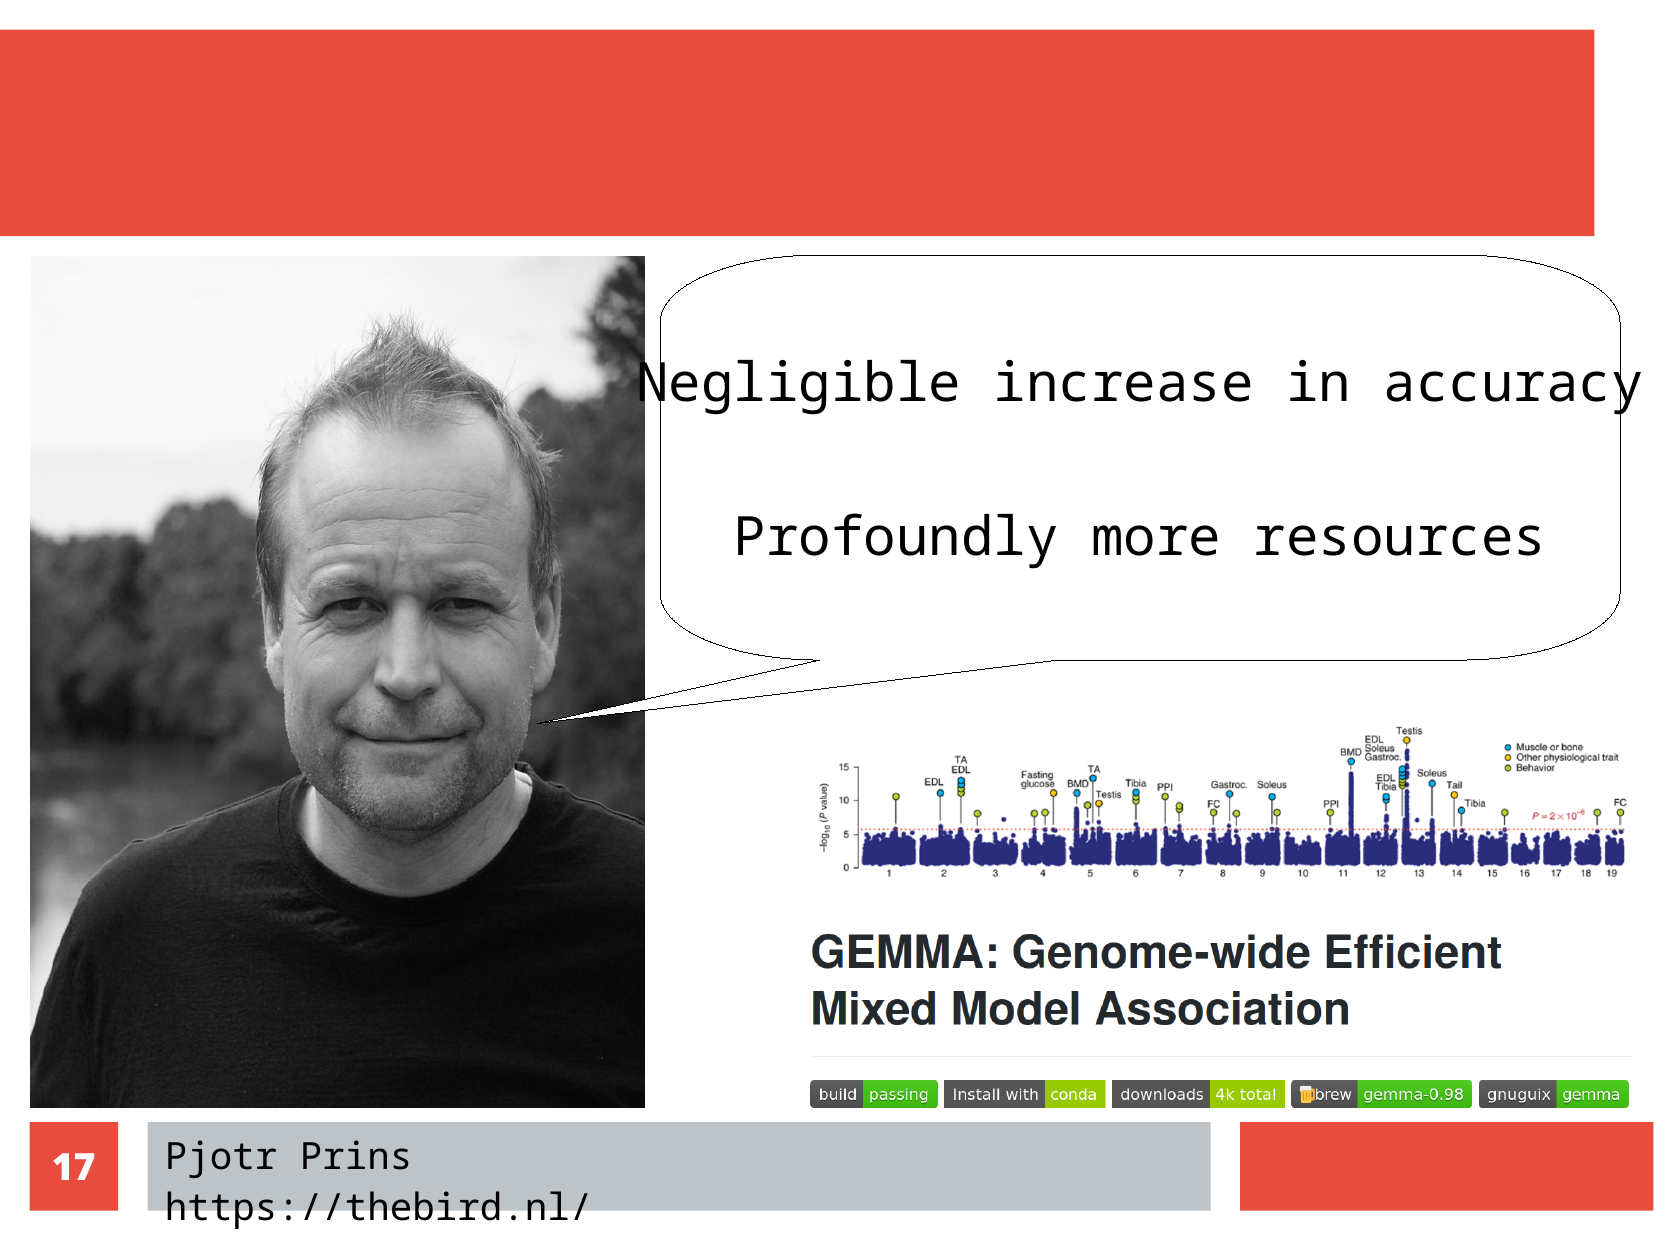

Negligible increase in accuracy
Profoundly more resources
Pjotr Prins
https://thebird.nl/
17